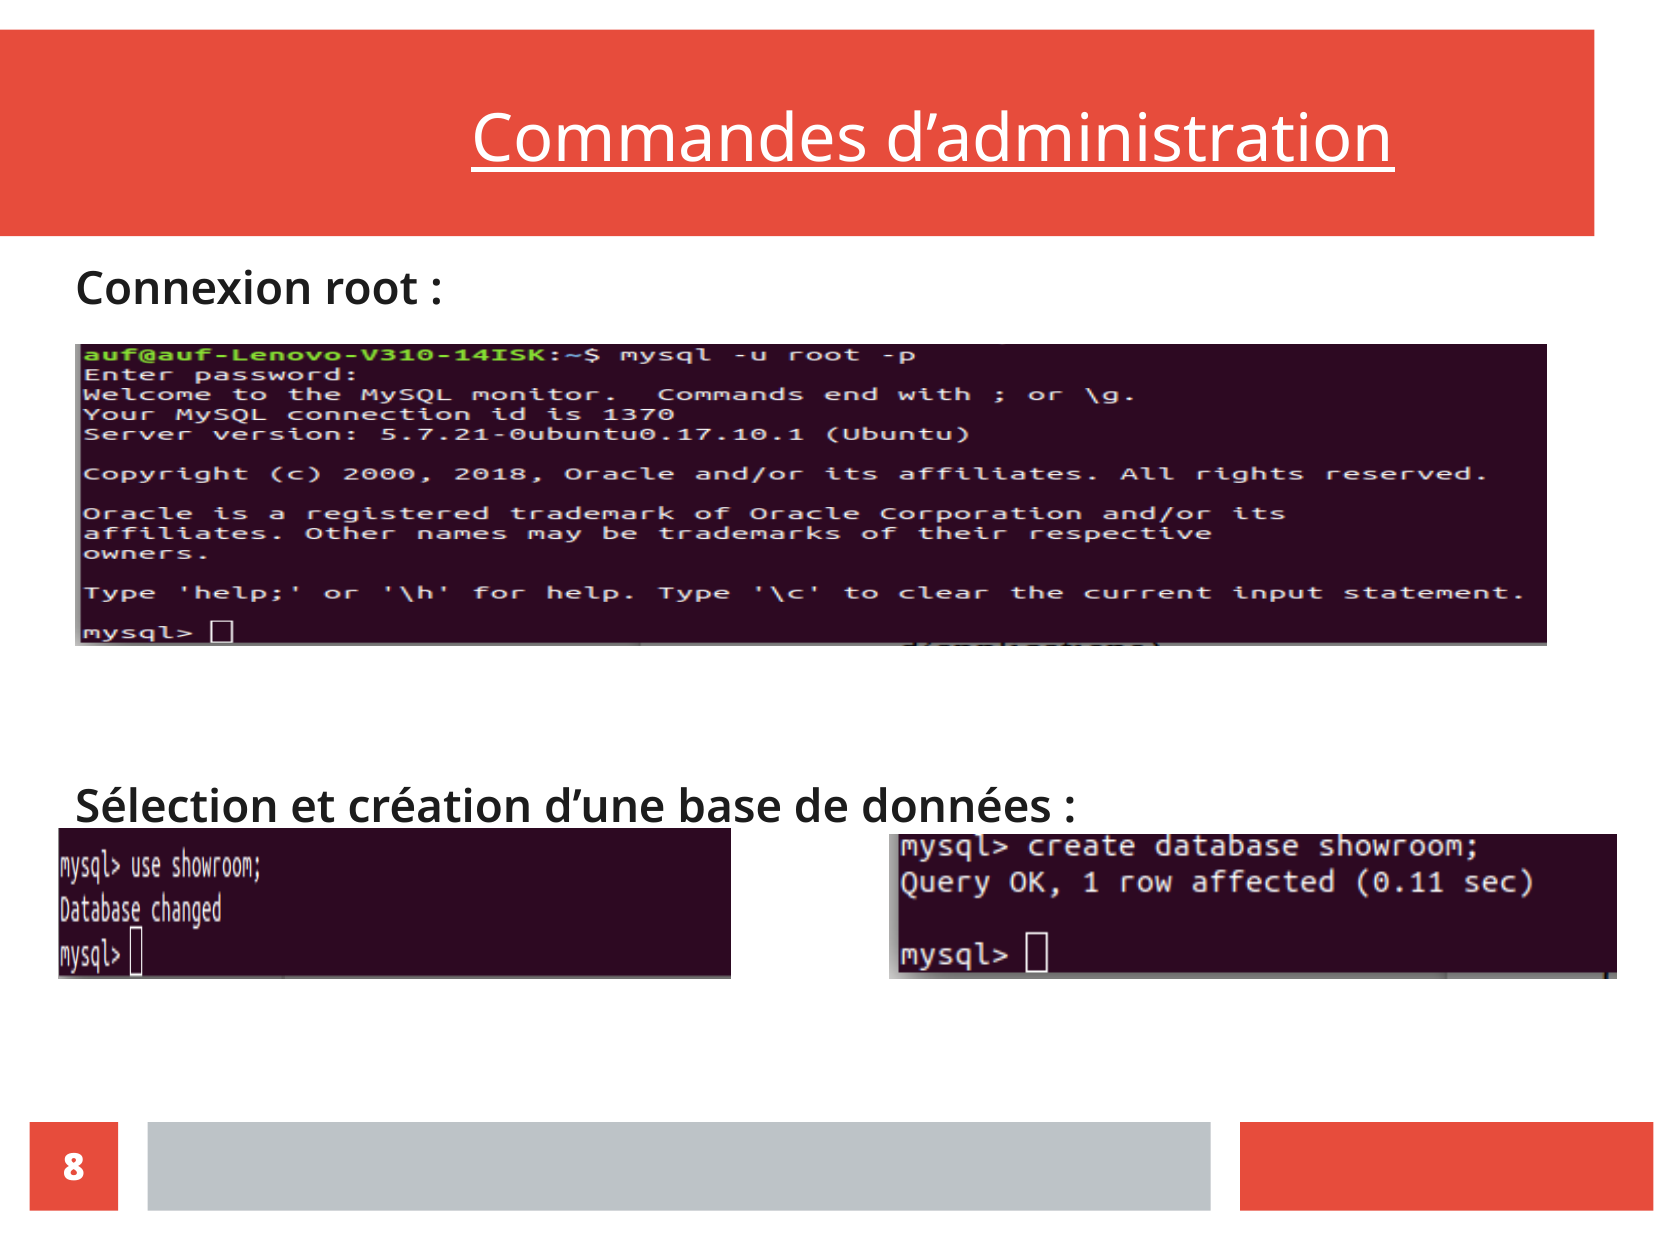

# Commandes d’administration
Connexion root :
Sélection et création d’une base de données :
8